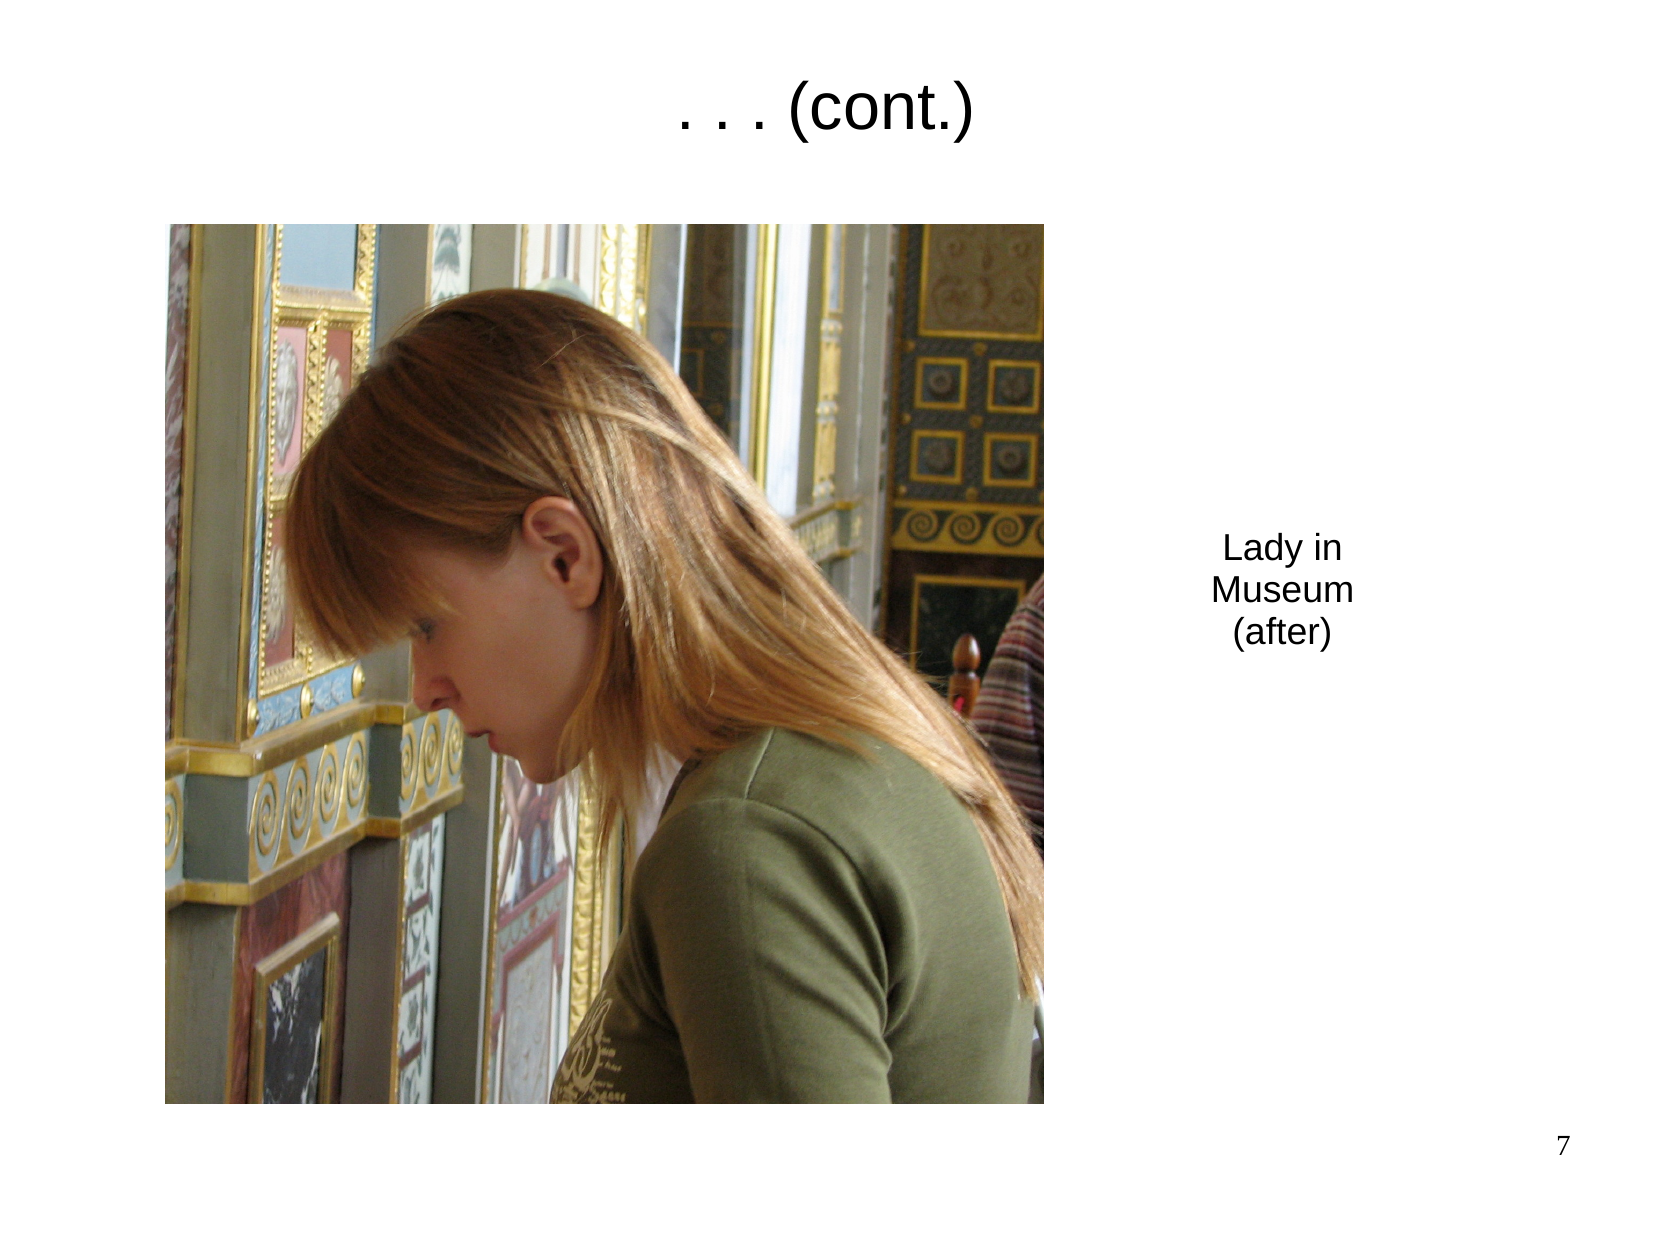

# . . . (cont.)
Lady in Museum
(after)
7